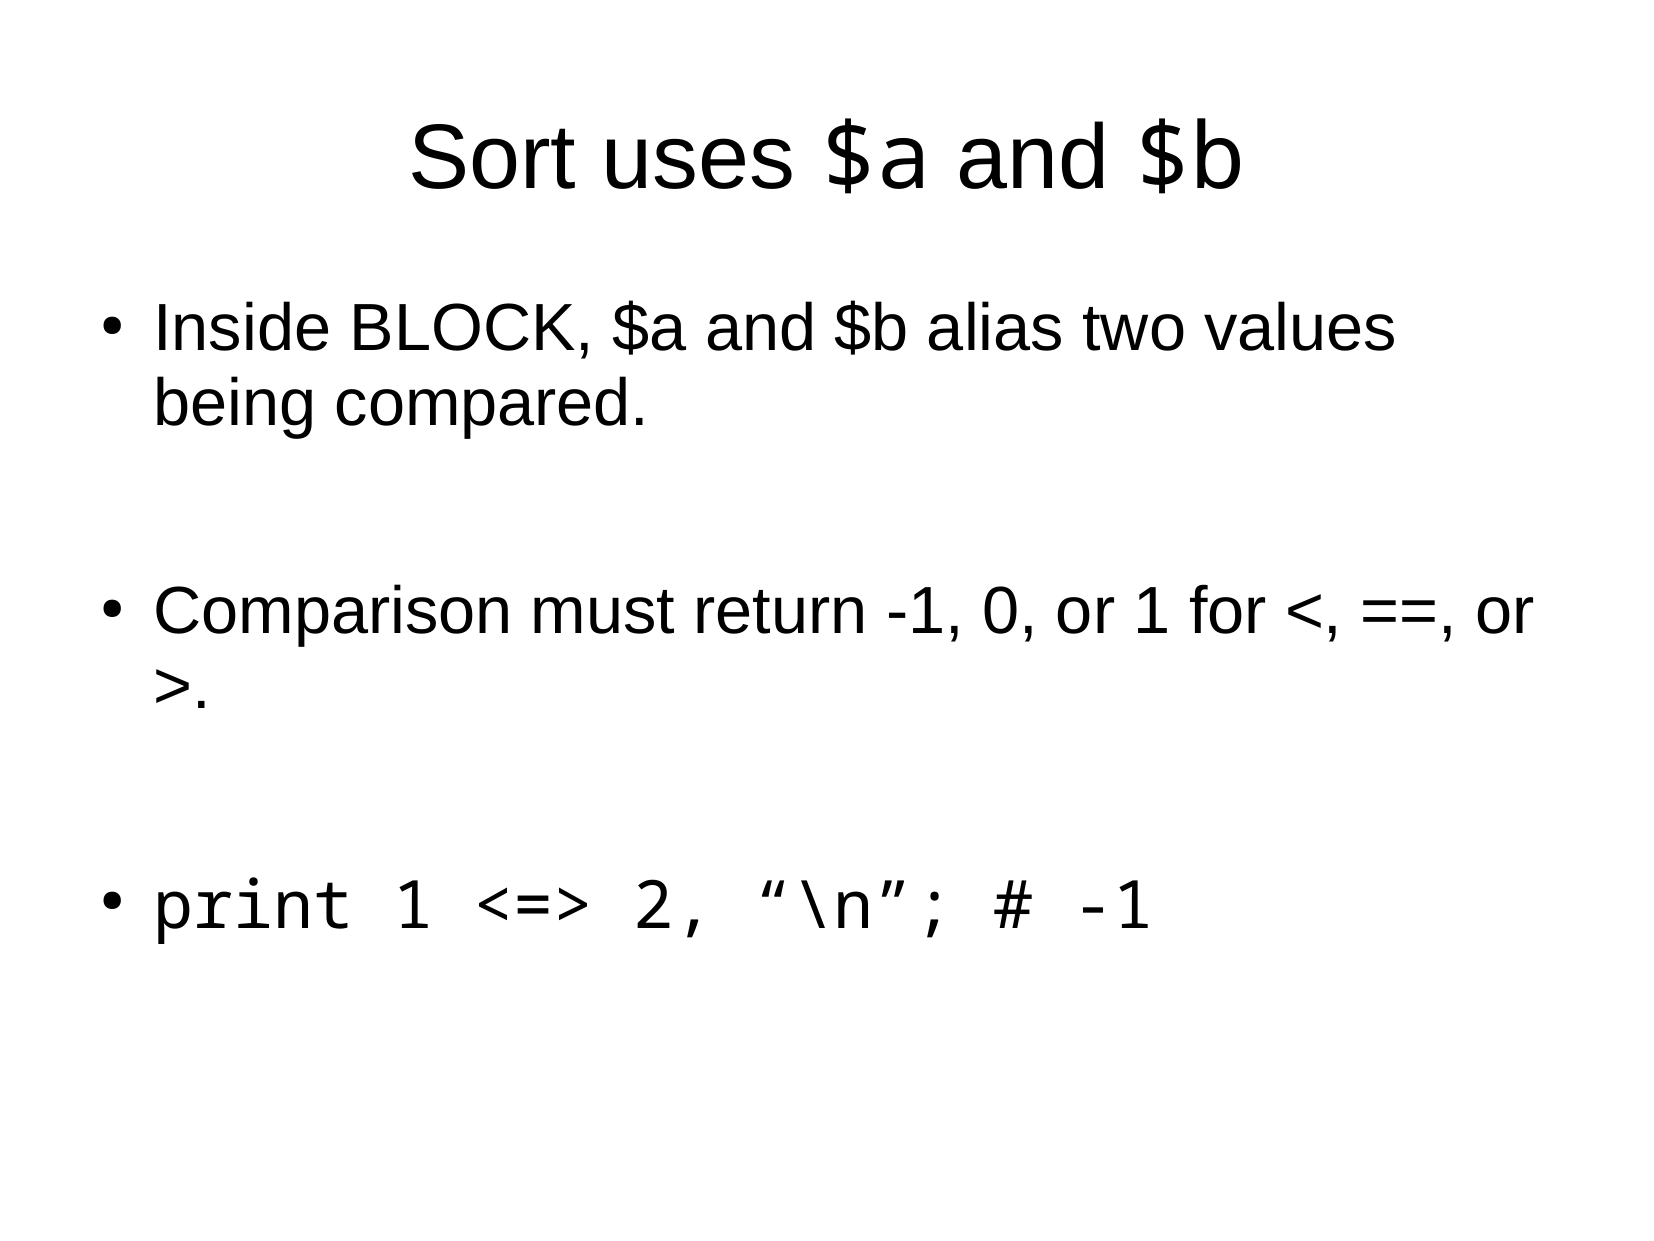

# Sort uses $a and $b
Inside BLOCK, $a and $b alias two values being compared.
Comparison must return -1, 0, or 1 for <, ==, or >.
print 1 <=> 2, “\n”; # -1